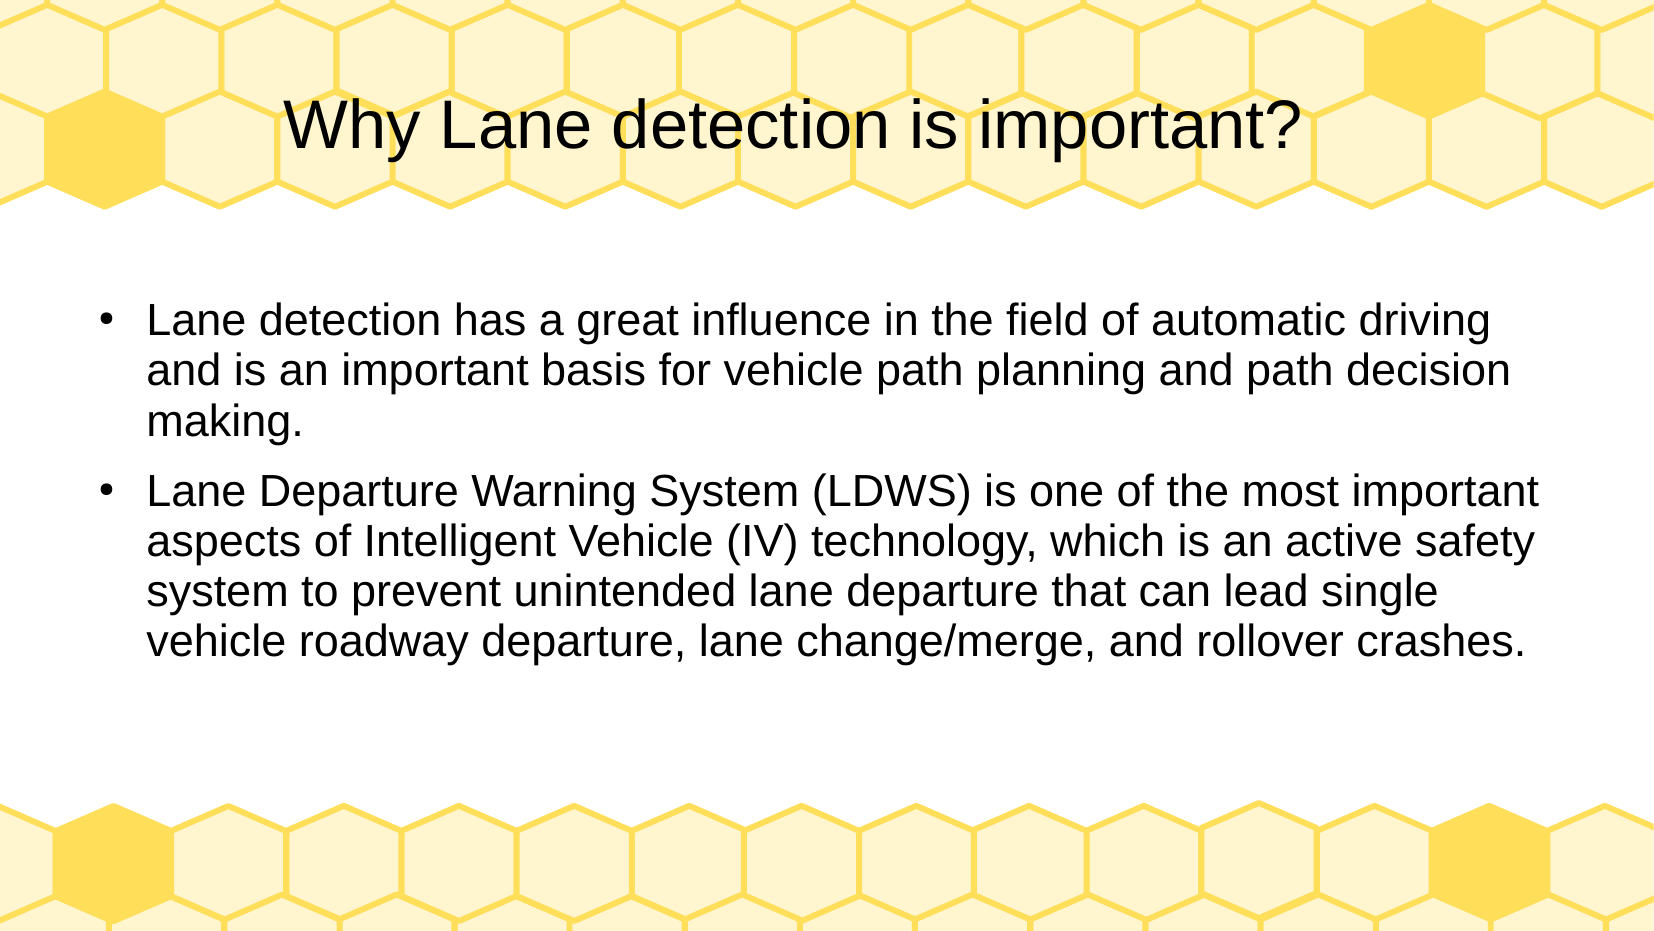

# Why Lane detection is important?
Lane detection has a great influence in the field of automatic driving and is an important basis for vehicle path planning and path decision making.
Lane Departure Warning System (LDWS) is one of the most important aspects of Intelligent Vehicle (IV) technology, which is an active safety system to prevent unintended lane departure that can lead single vehicle roadway departure, lane change/merge, and rollover crashes.